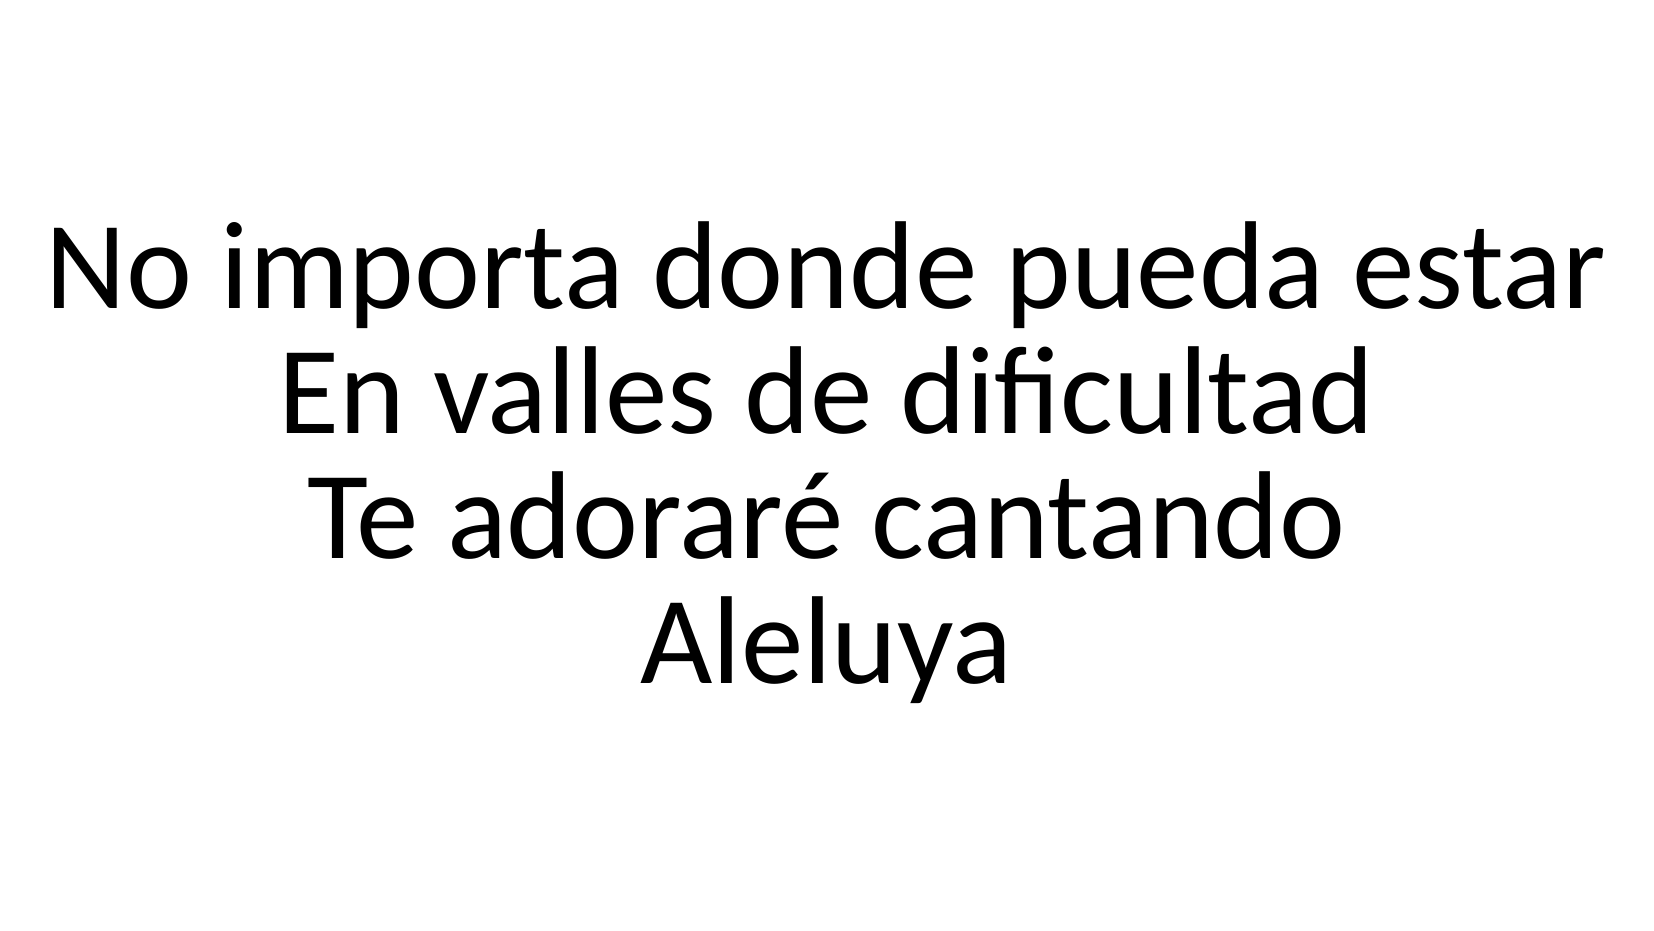

# No importa donde pueda estar En valles de dificultad Te adoraré cantando Aleluya